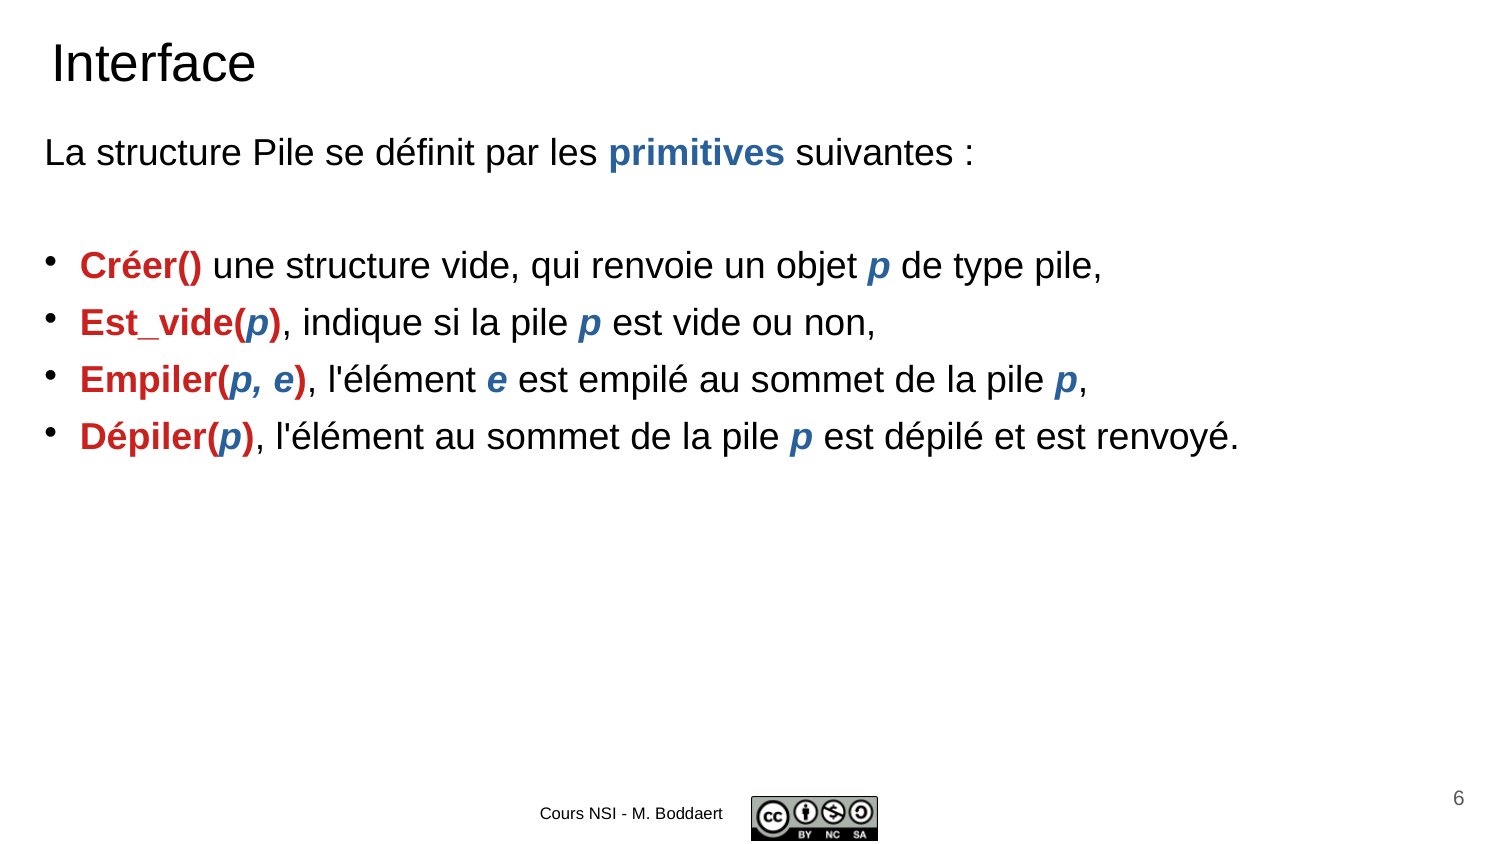

# Interface
La structure Pile se définit par les primitives suivantes :
Créer() une structure vide, qui renvoie un objet p de type pile,
Est_vide(p), indique si la pile p est vide ou non,
Empiler(p, e), l'élément e est empilé au sommet de la pile p,
Dépiler(p), l'élément au sommet de la pile p est dépilé et est renvoyé.